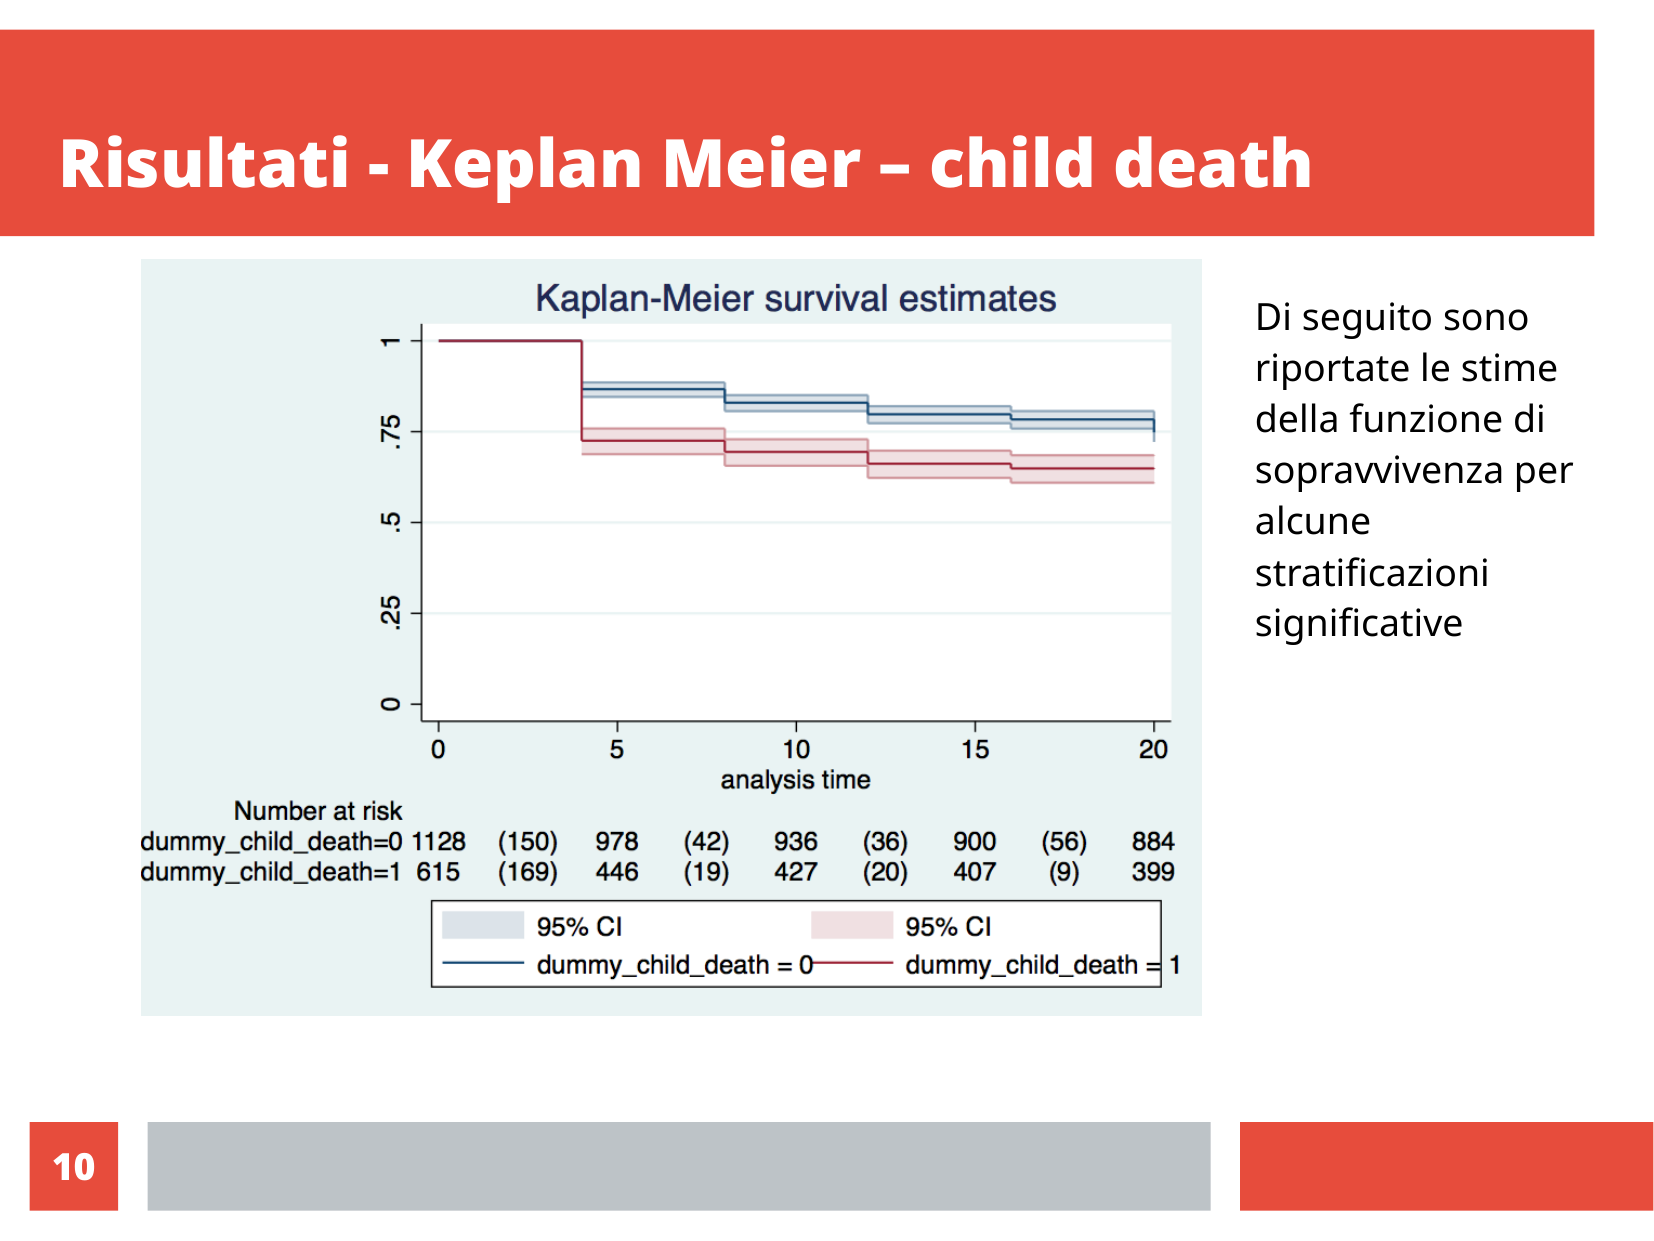

# Risultati - Keplan Meier – child death
Di seguito sono riportate le stime della funzione di sopravvivenza per alcune stratificazioni significative
10